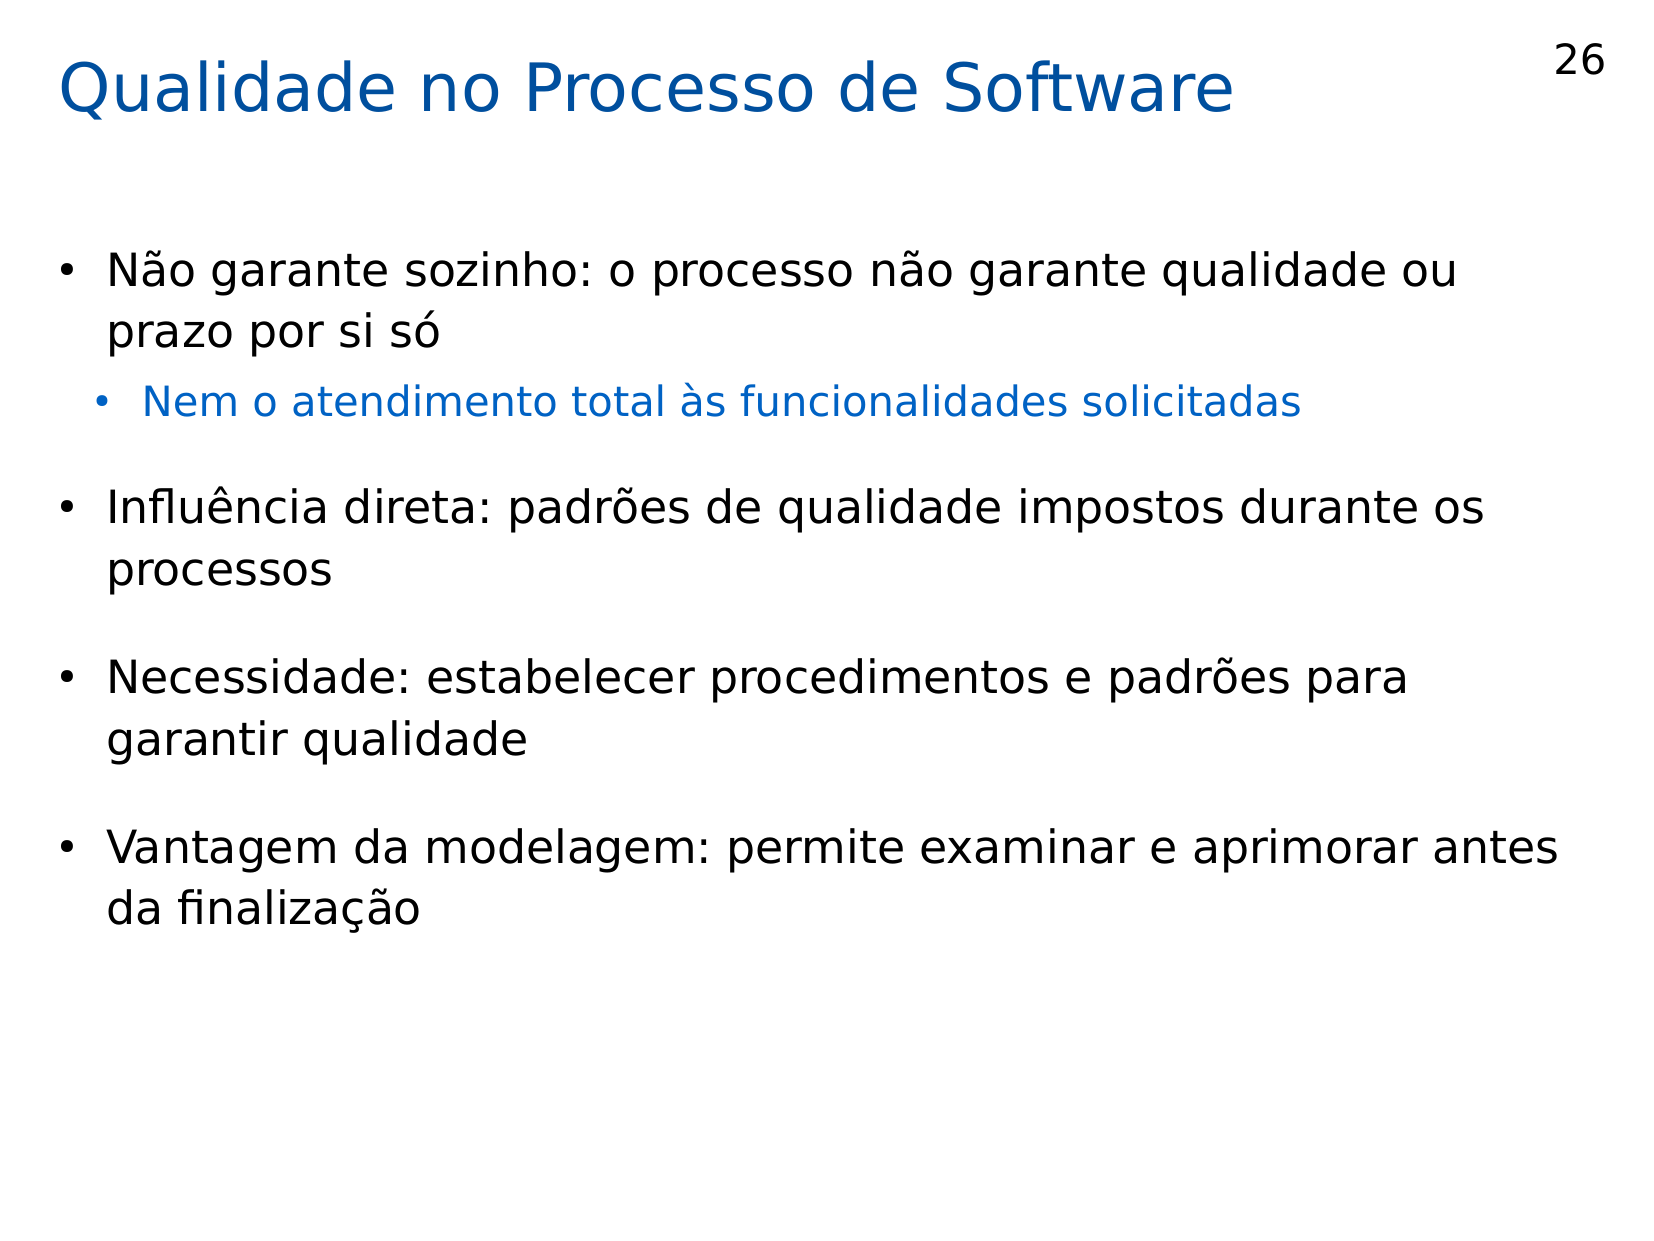

# Qualidade no Processo de Software
26
Não garante sozinho: o processo não garante qualidade ou prazo por si só
Nem o atendimento total às funcionalidades solicitadas
Influência direta: padrões de qualidade impostos durante os processos
Necessidade: estabelecer procedimentos e padrões para garantir qualidade
Vantagem da modelagem: permite examinar e aprimorar antes da finalização